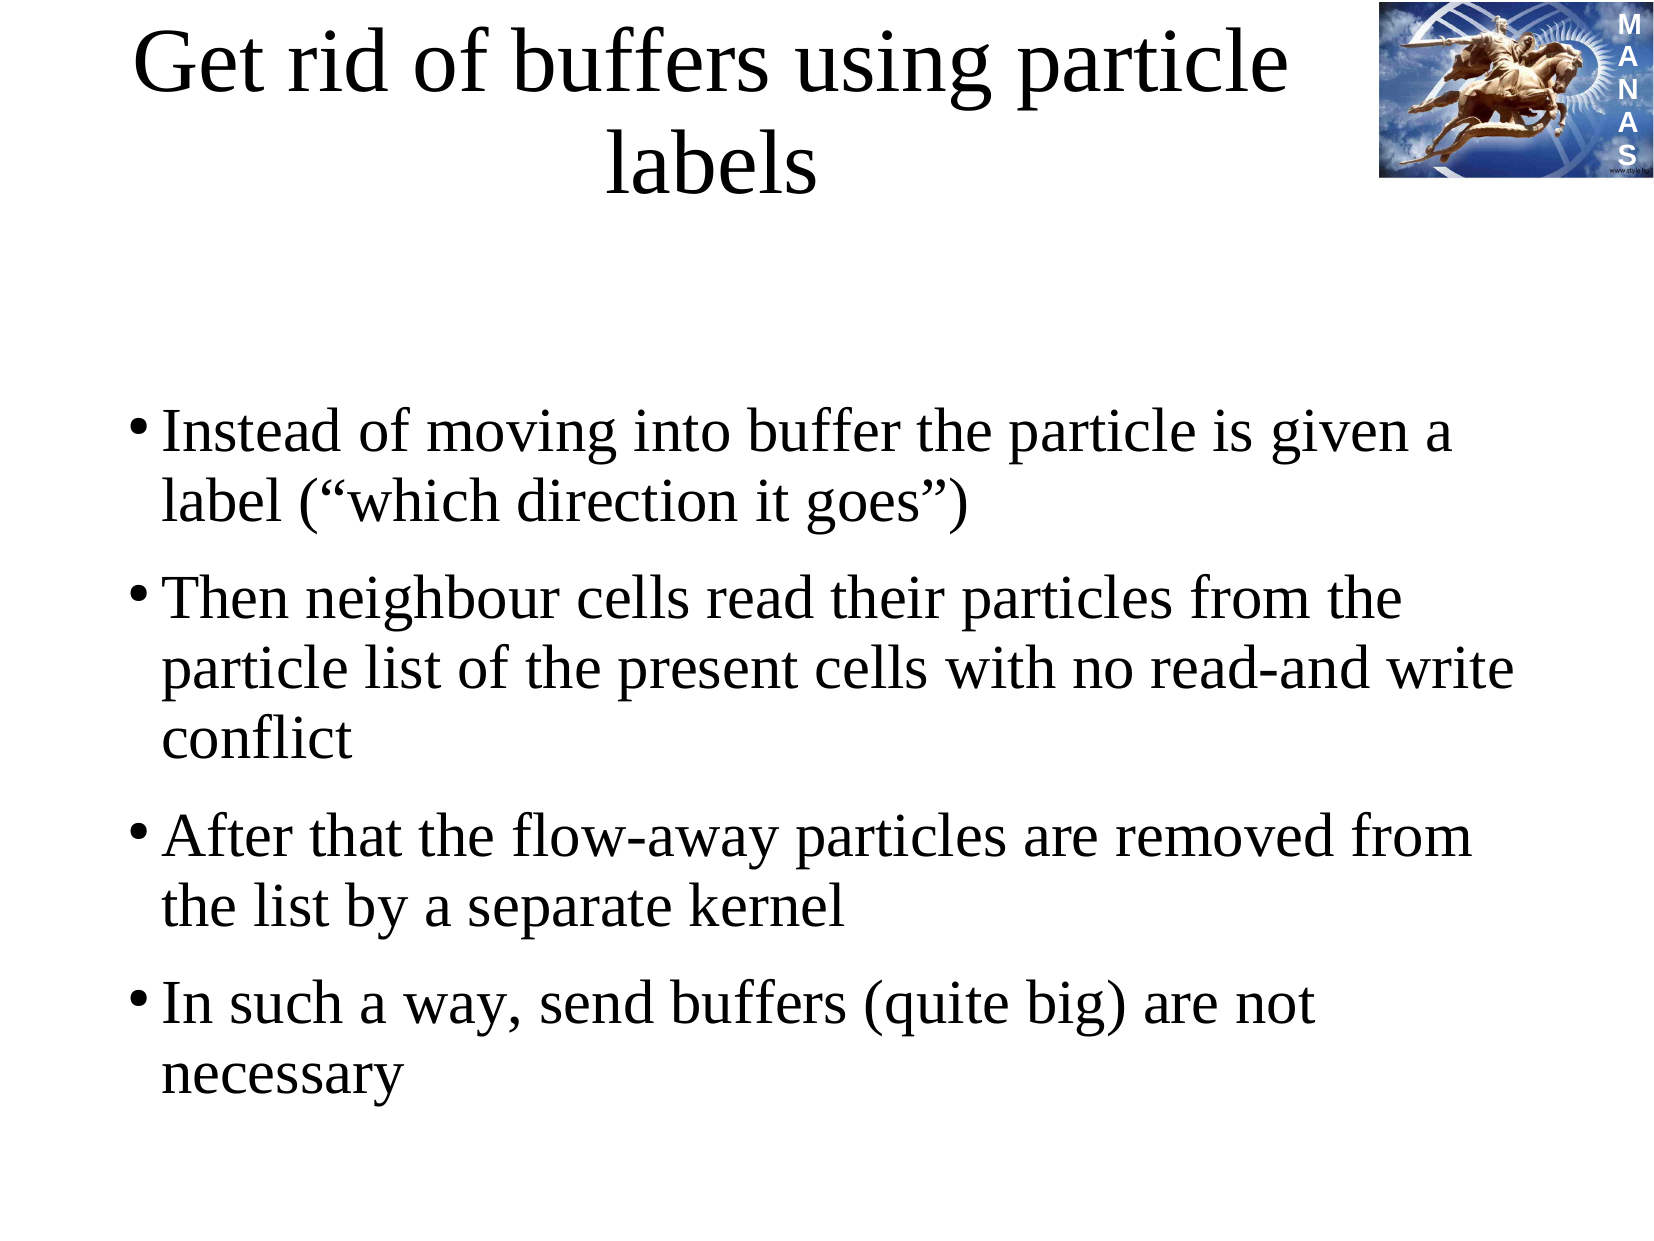

# Get rid of buffers using particle labels
М
A
N
A
S
Instead of moving into buffer the particle is given a label (“which direction it goes”)
Then neighbour cells read their particles from the particle list of the present cells with no read-and write conflict
After that the flow-away particles are removed from the list by a separate kernel
In such a way, send buffers (quite big) are not necessary